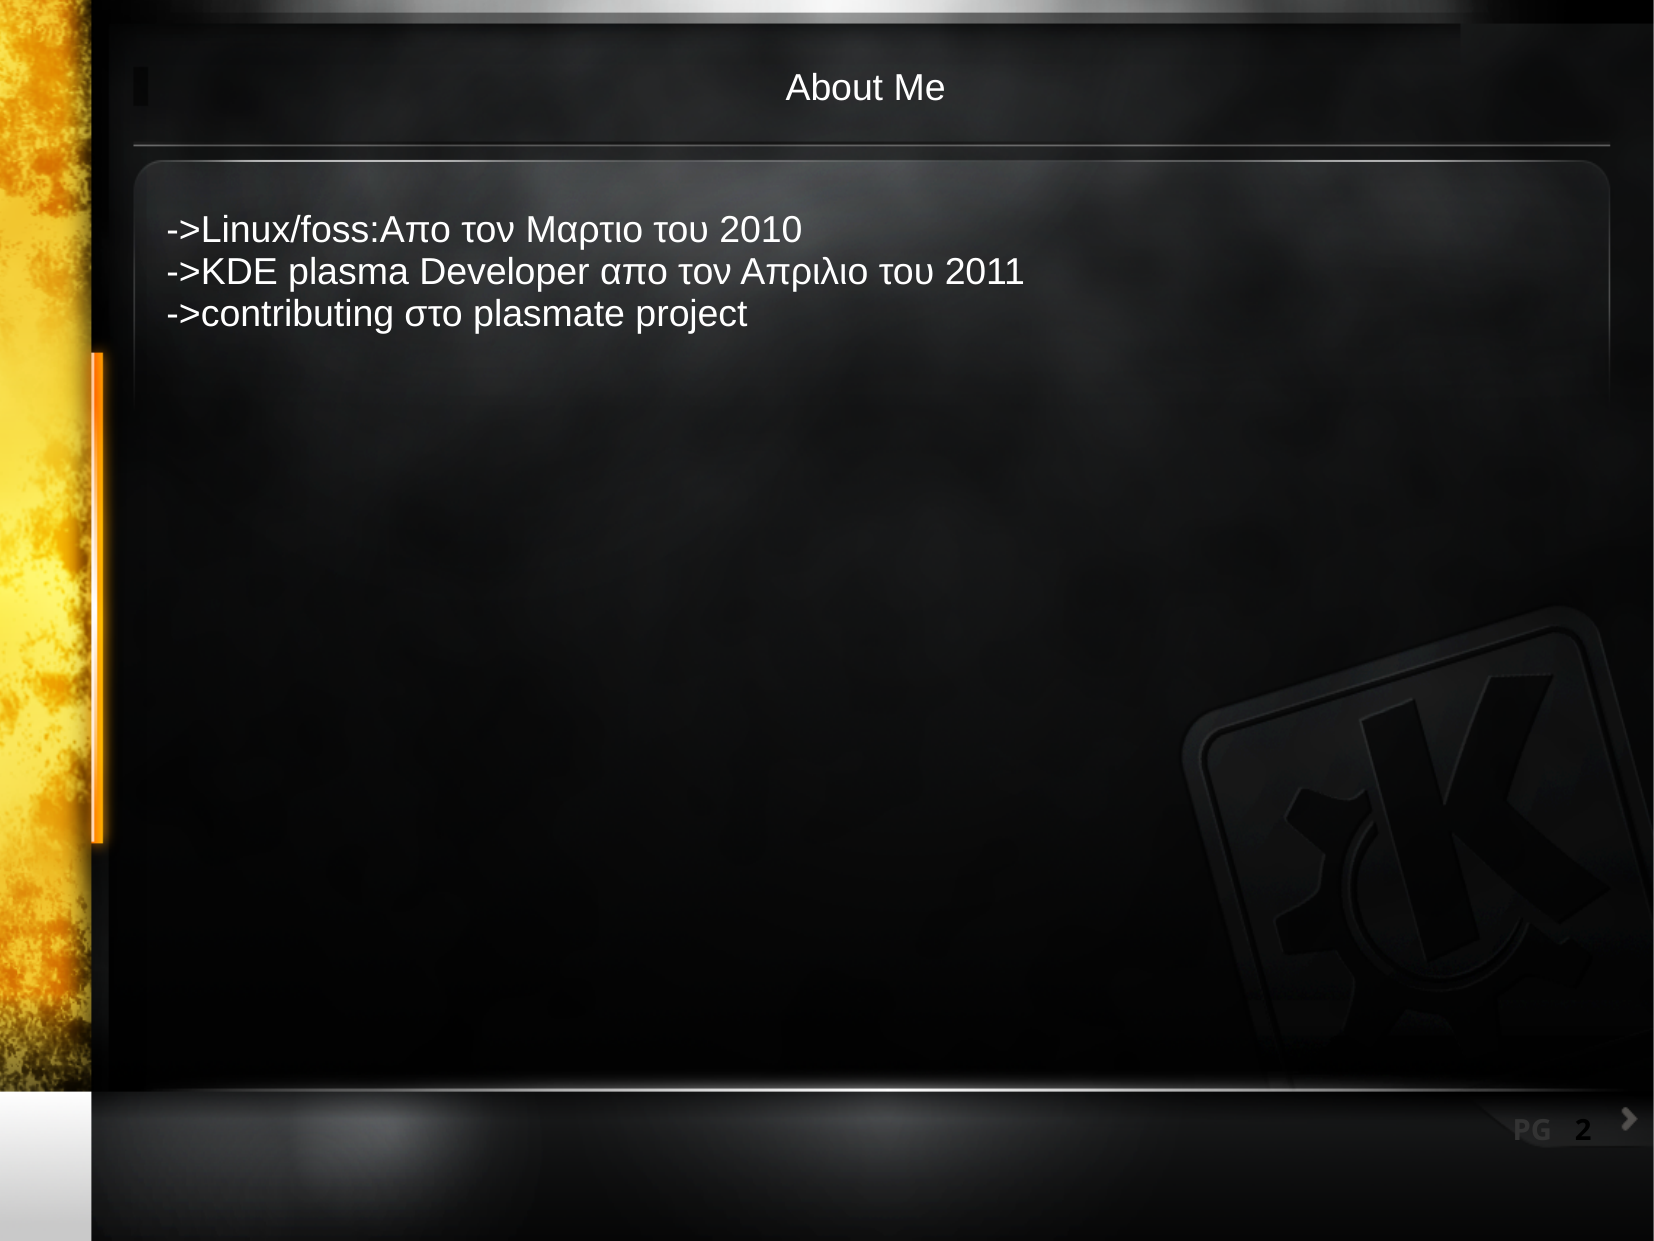

About Me
->Linux/foss:Απο τον Μαρτιο του 2010
->KDE plasma Developer απο τον Απριλιο του 2011
->contributing στο plasmate project